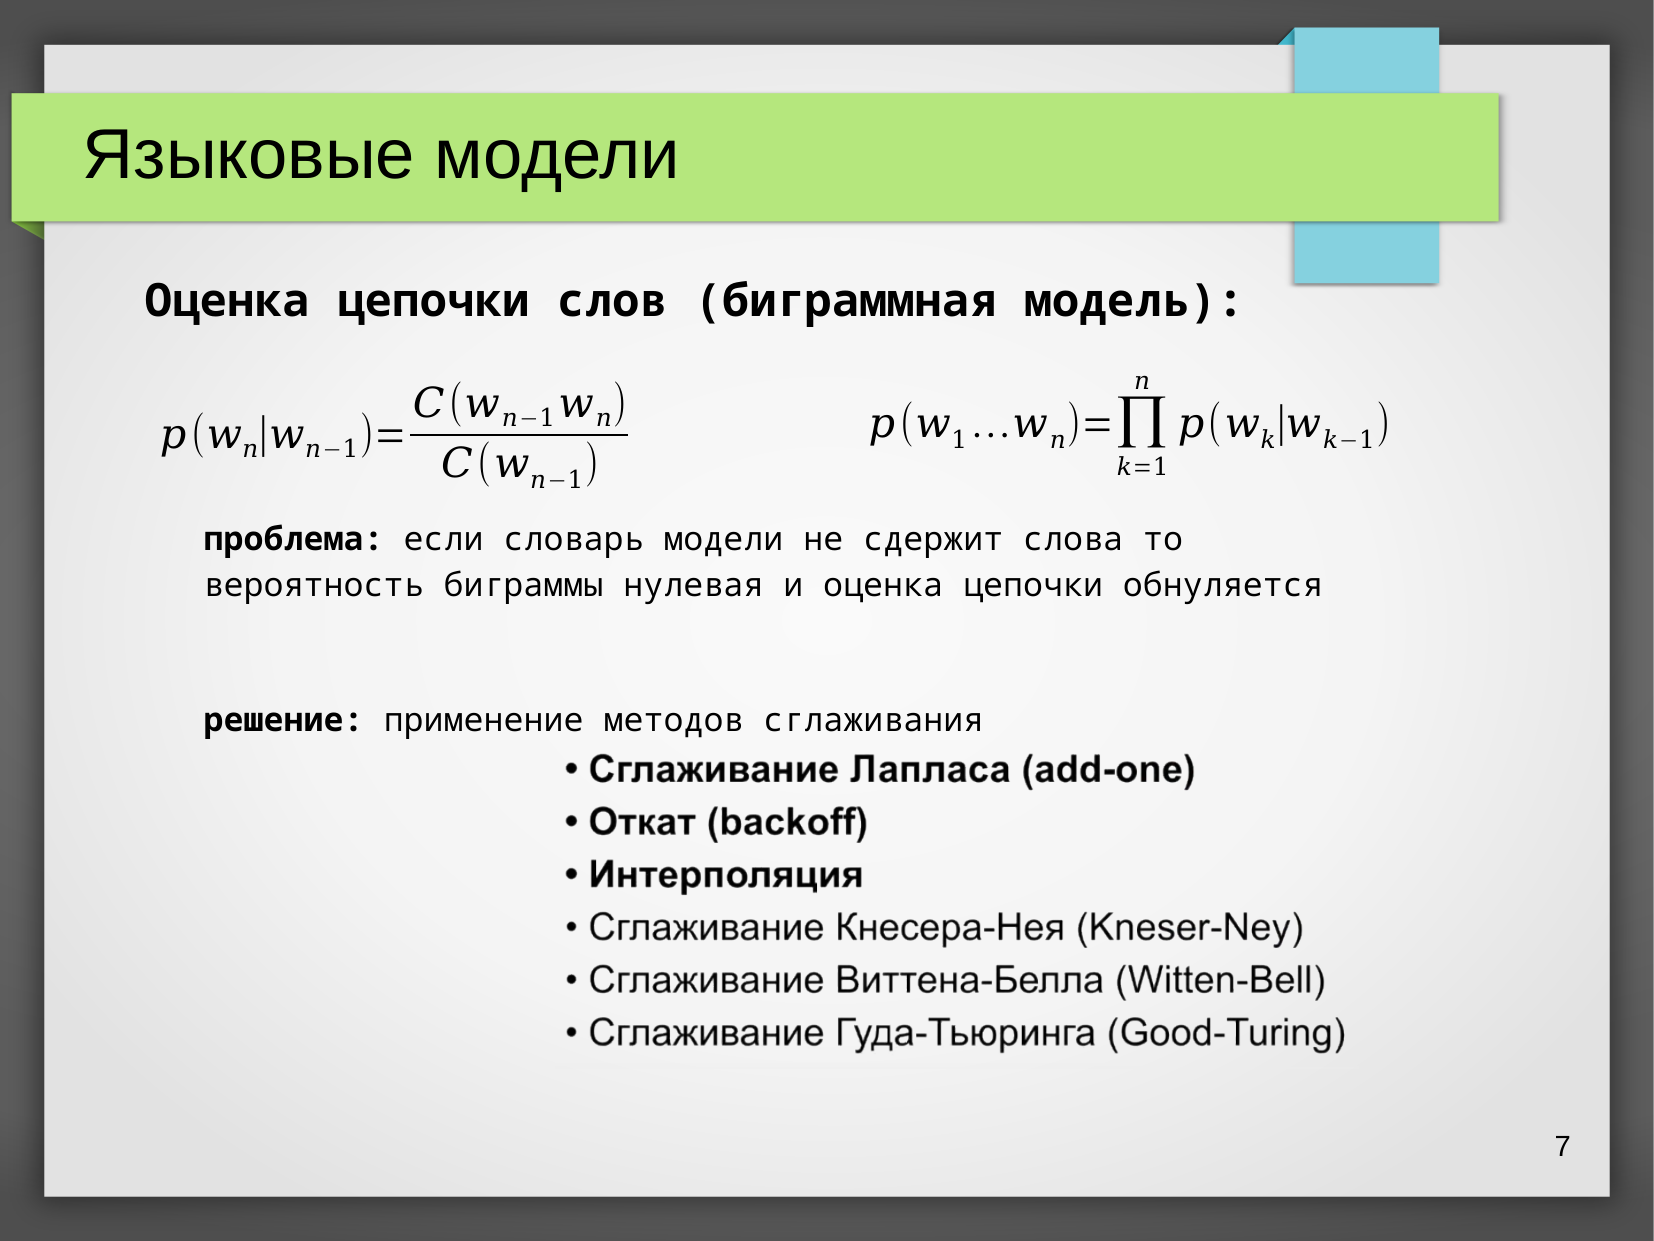

# Языковые модели
Оценка цепочки слов (биграммная модель):
проблема: если словарь модели не сдержит слова то вероятность биграммы нулевая и оценка цепочки обнуляется
решение: применение методов сглаживания
7